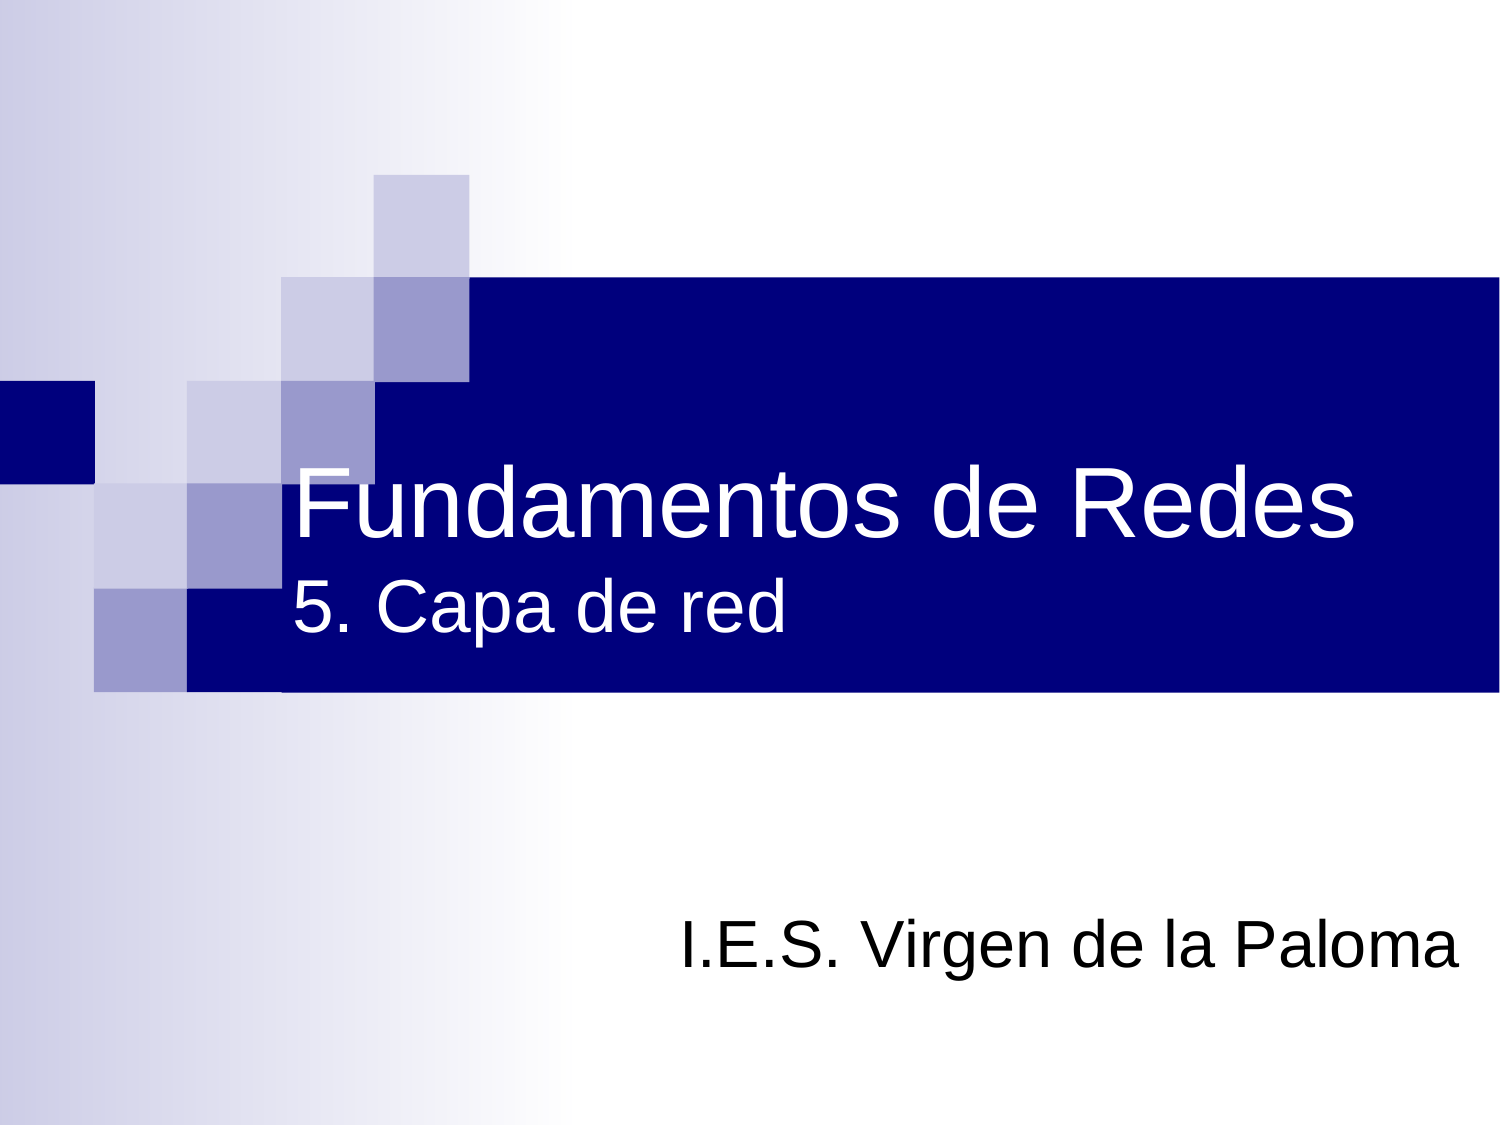

Fundamentos de Redes
5. Capa de red
I.E.S. Virgen de la Paloma